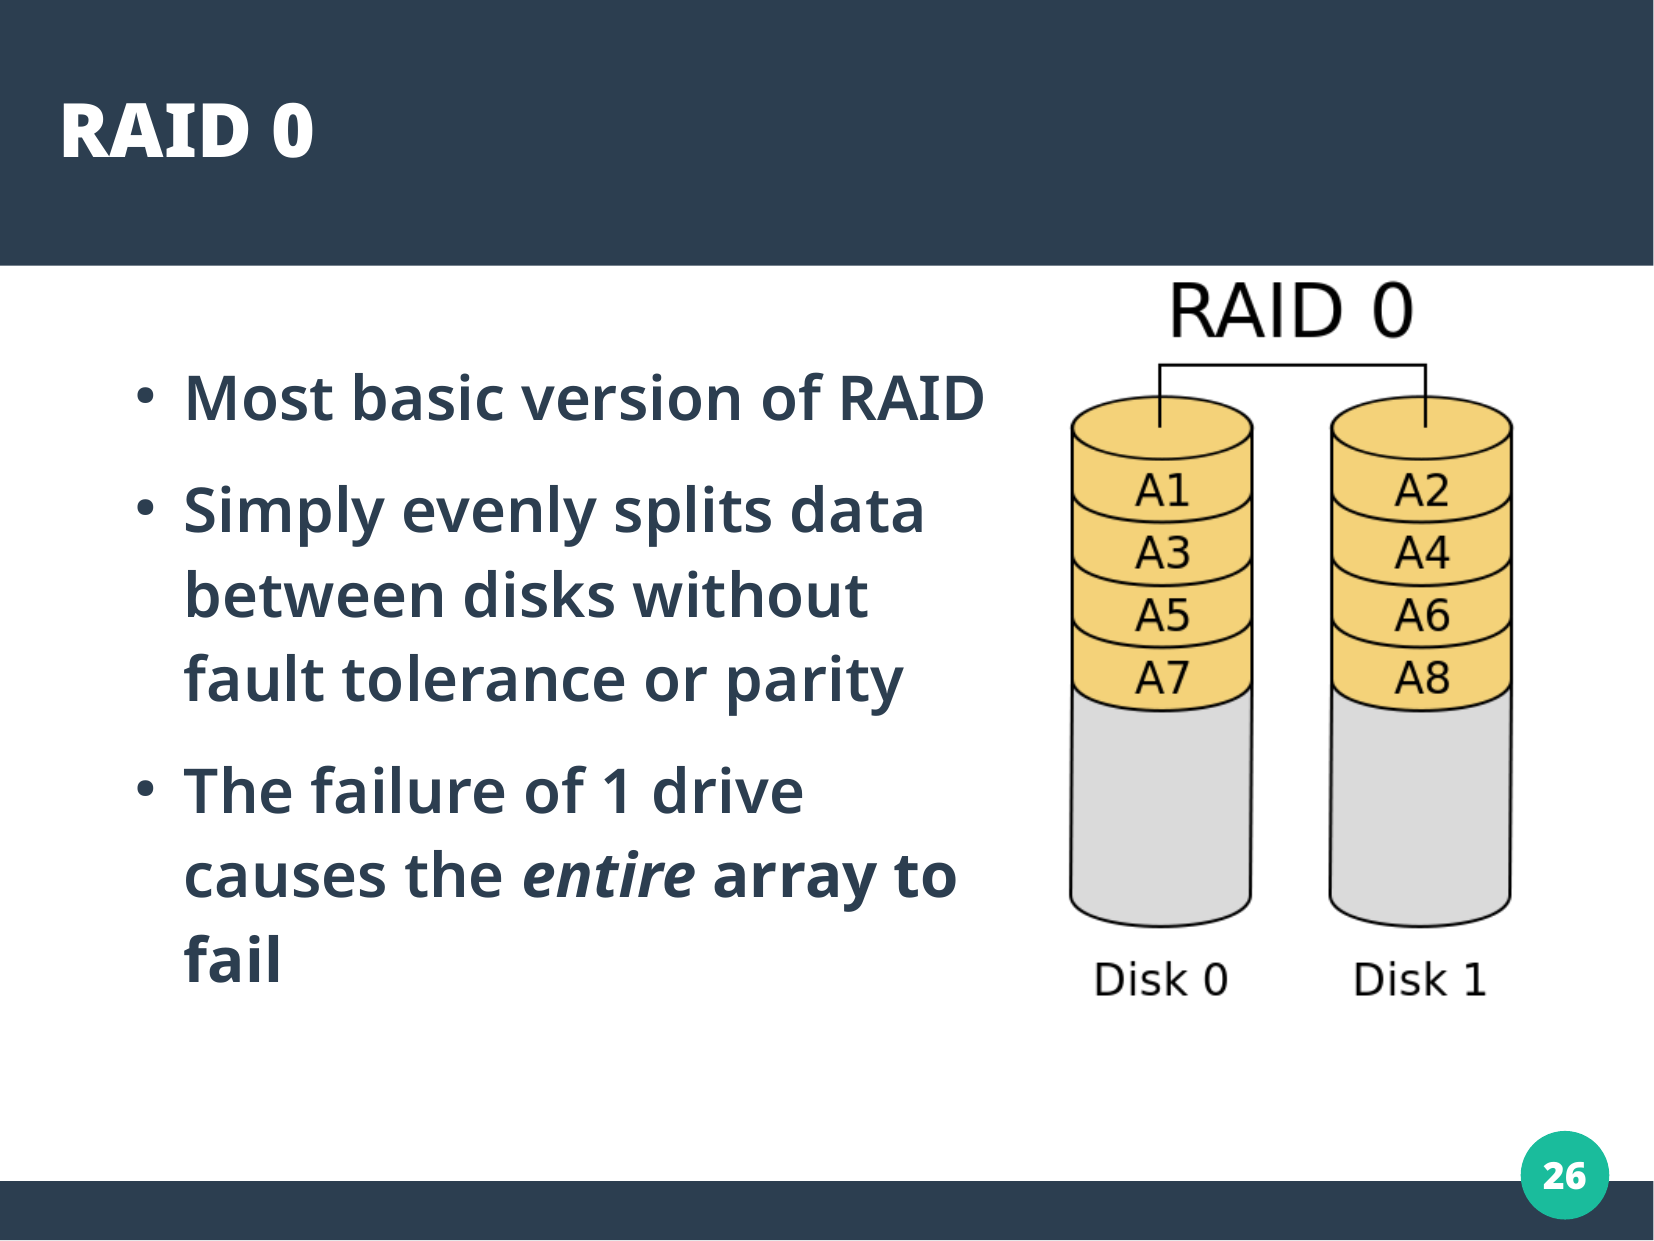

# RAID 0
Most basic version of RAID
Simply evenly splits data between disks without fault tolerance or parity
The failure of 1 drive causes the entire array to fail
26